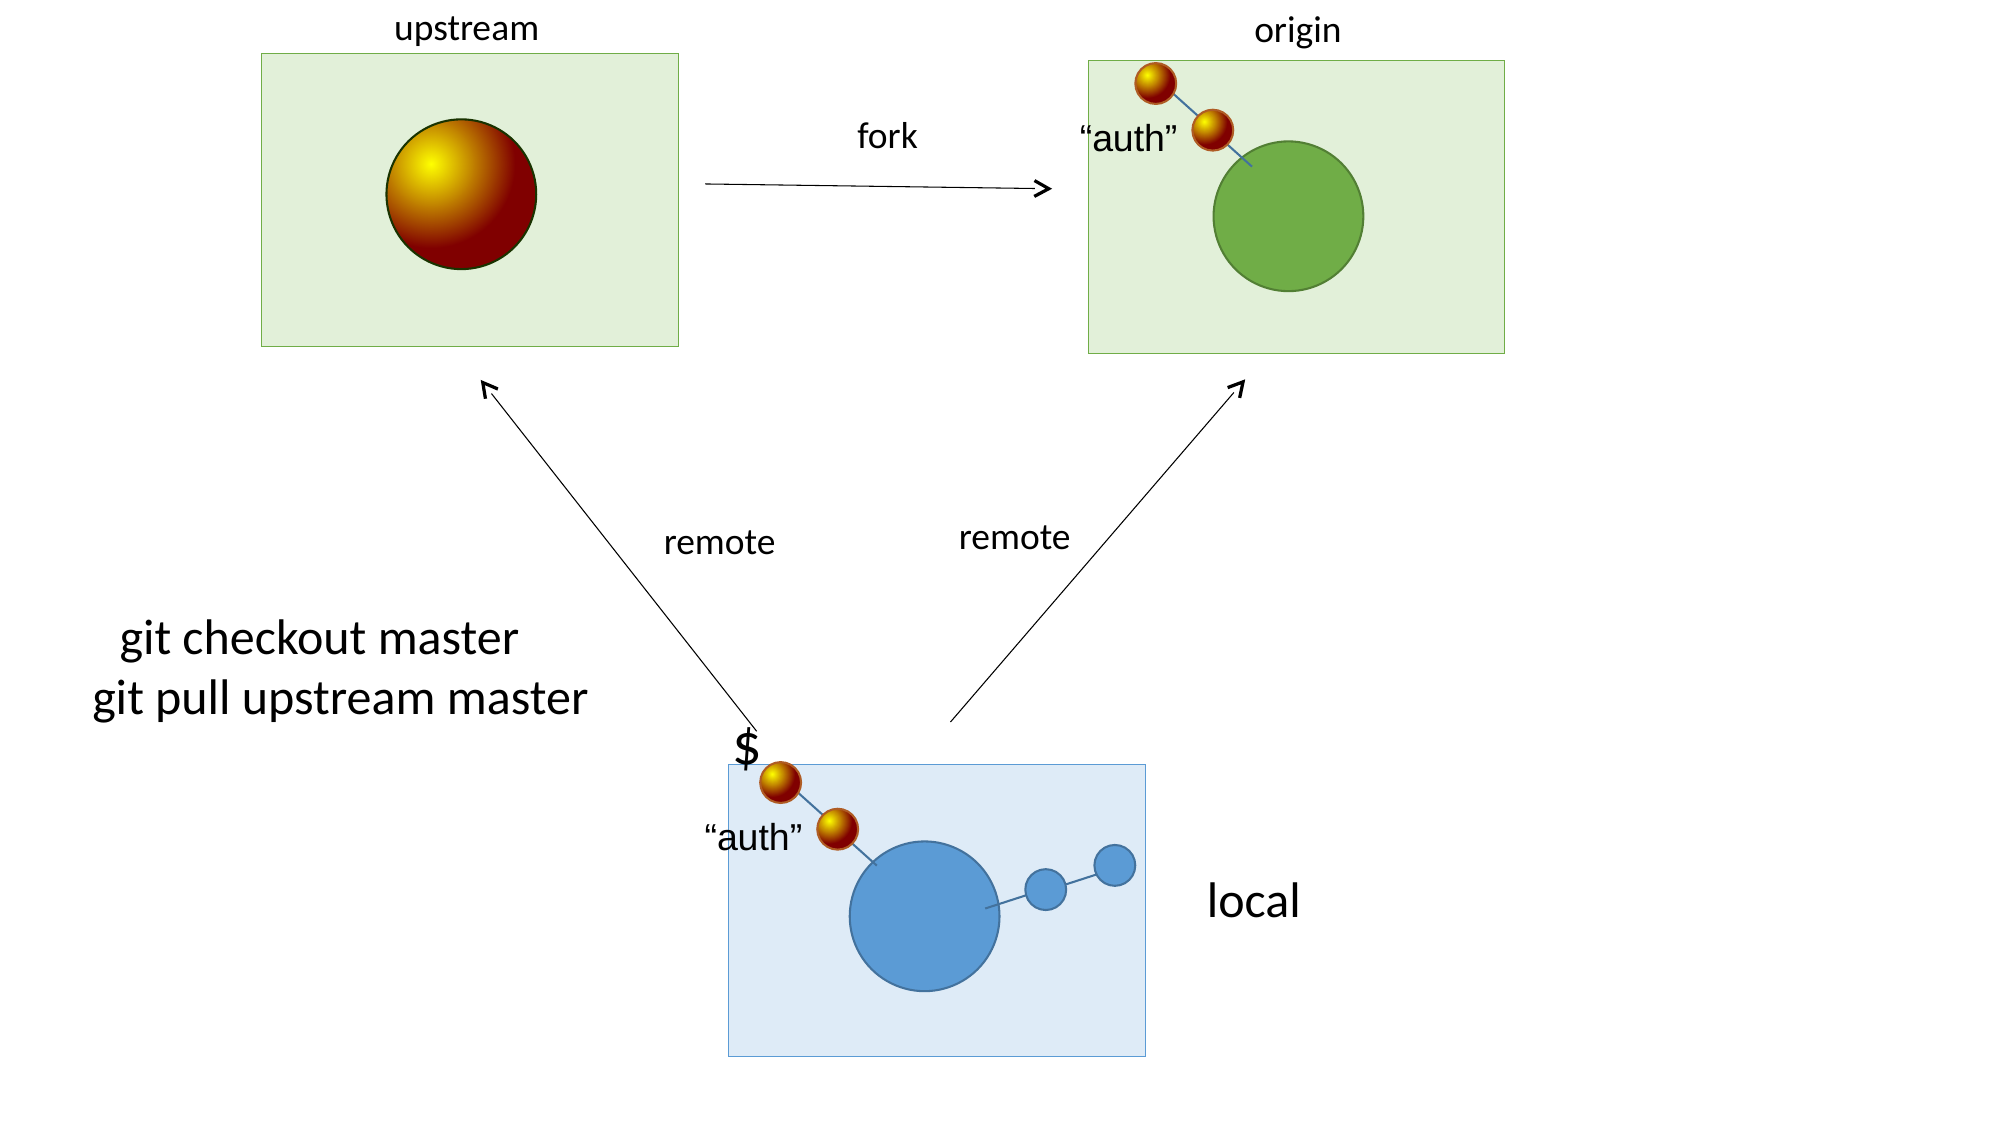

upstream
origin
fork
“auth”
remote
remote
git checkout master
git pull upstream master
$
“auth”
local